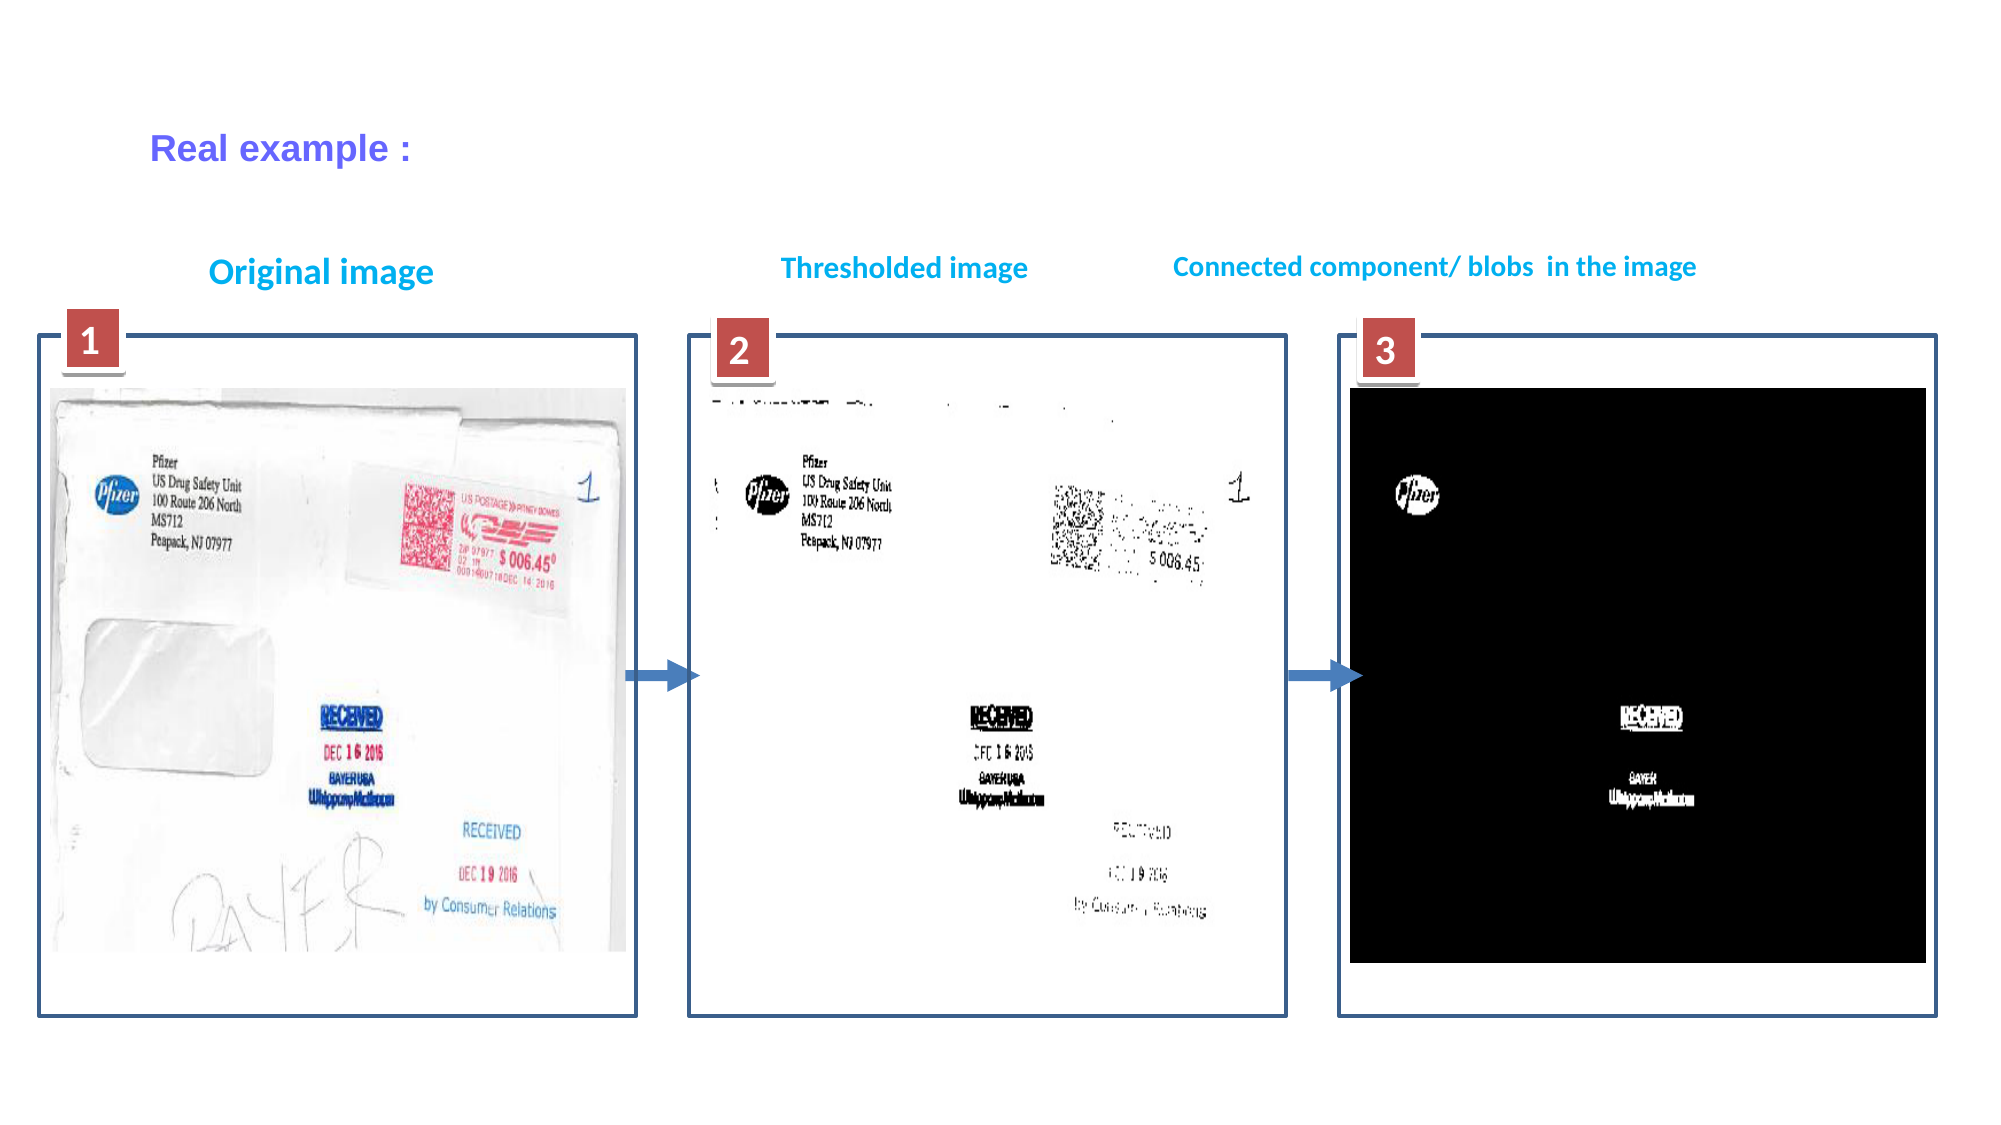

Real example :
Original image
Thresholded image
Connected component/ blobs in the image
1
2
3